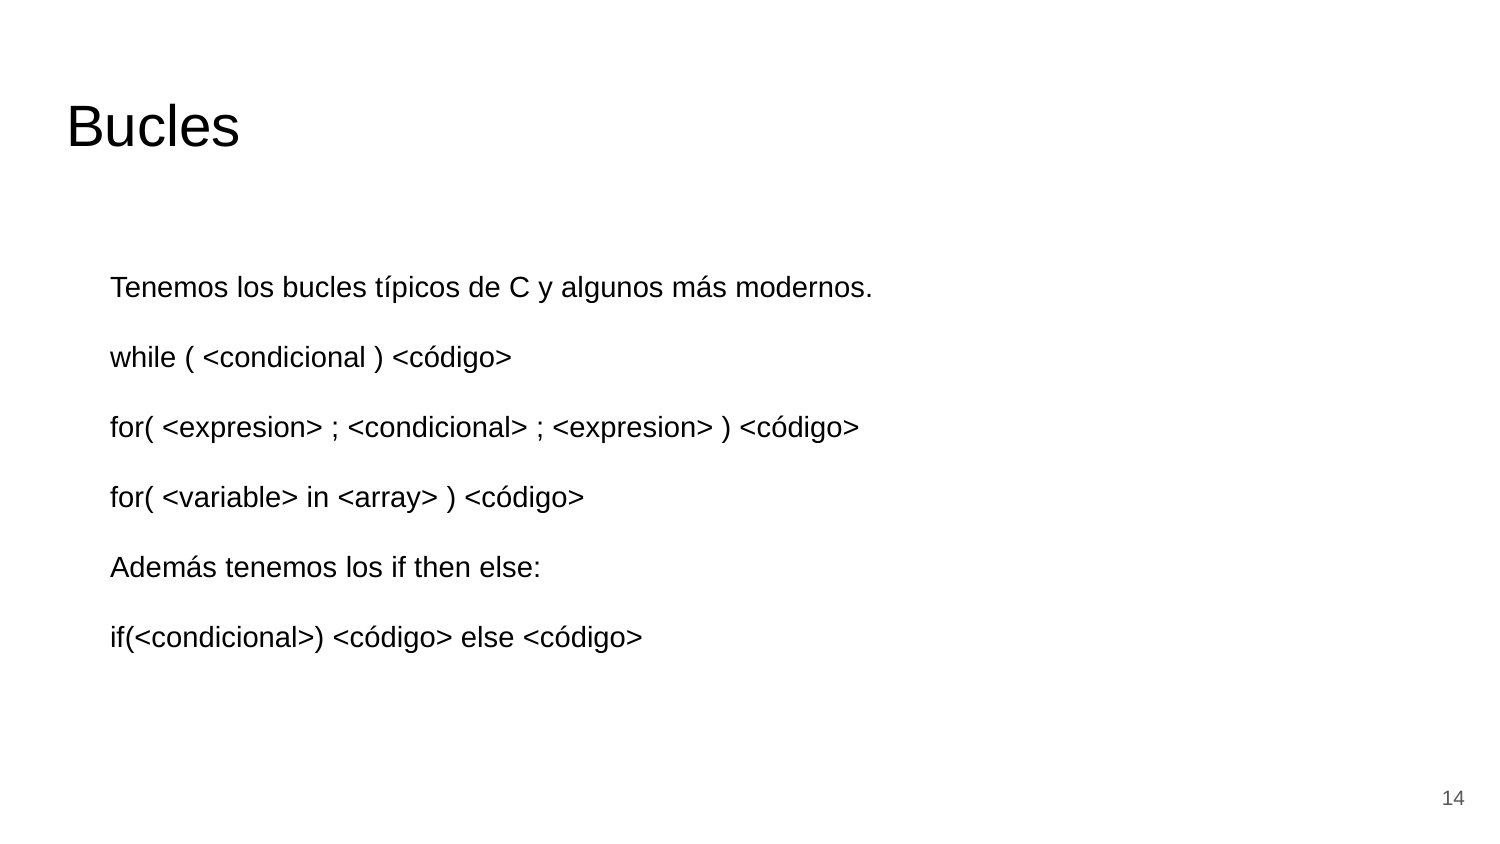

# Bucles
Tenemos los bucles típicos de C y algunos más modernos.
while ( <condicional ) <código>
for( <expresion> ; <condicional> ; <expresion> ) <código>
for( <variable> in <array> ) <código>
Además tenemos los if then else:
if(<condicional>) <código> else <código>